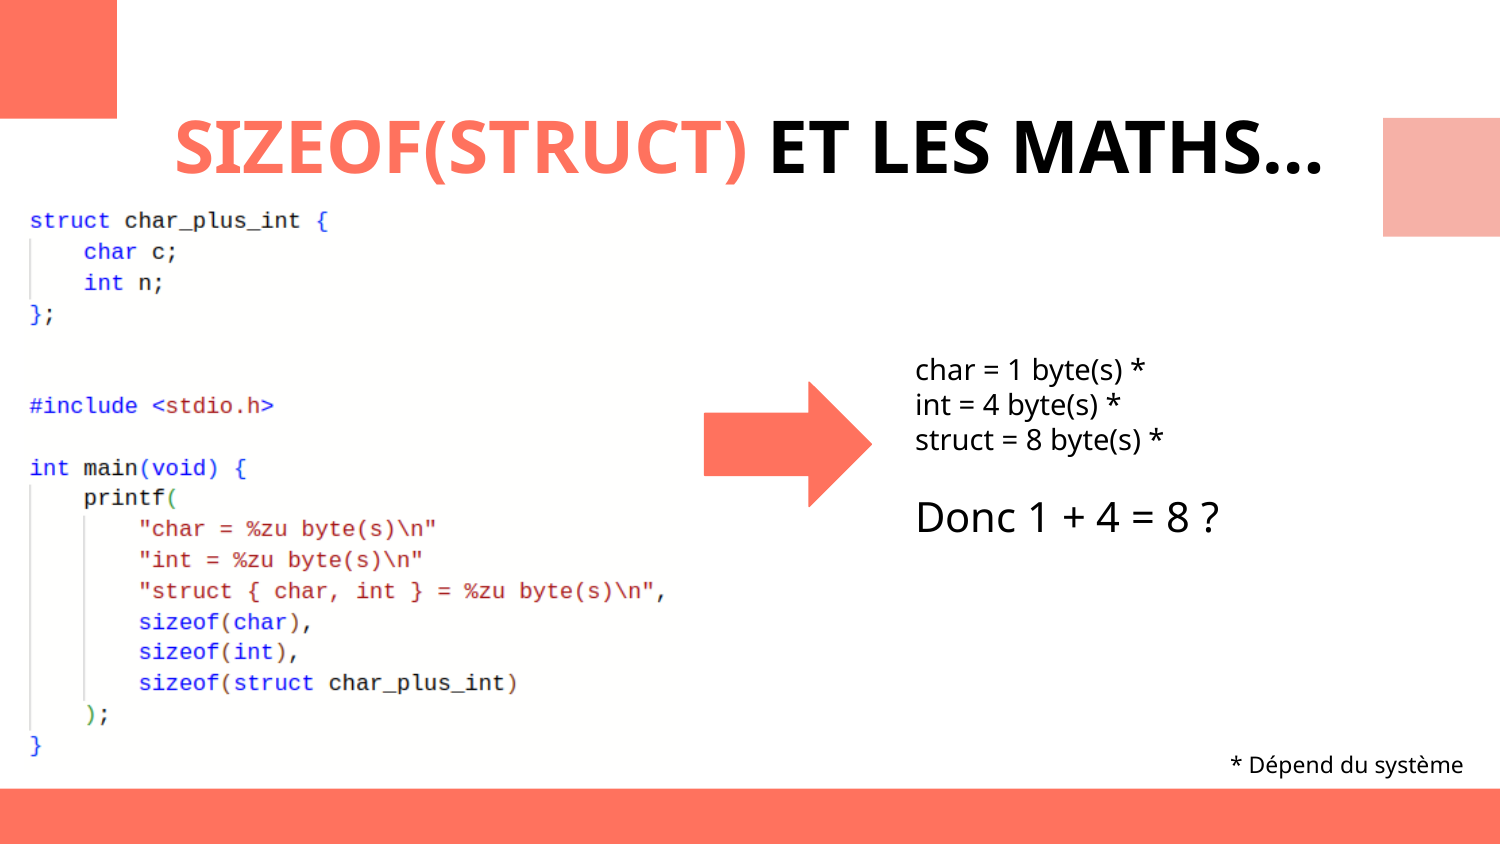

# SIZEOF(STRUCT) ET LES MATHS…
char = 1 byte(s) *
int = 4 byte(s) *
struct = 8 byte(s) *
Donc 1 + 4 = 8 ?
* Dépend du système